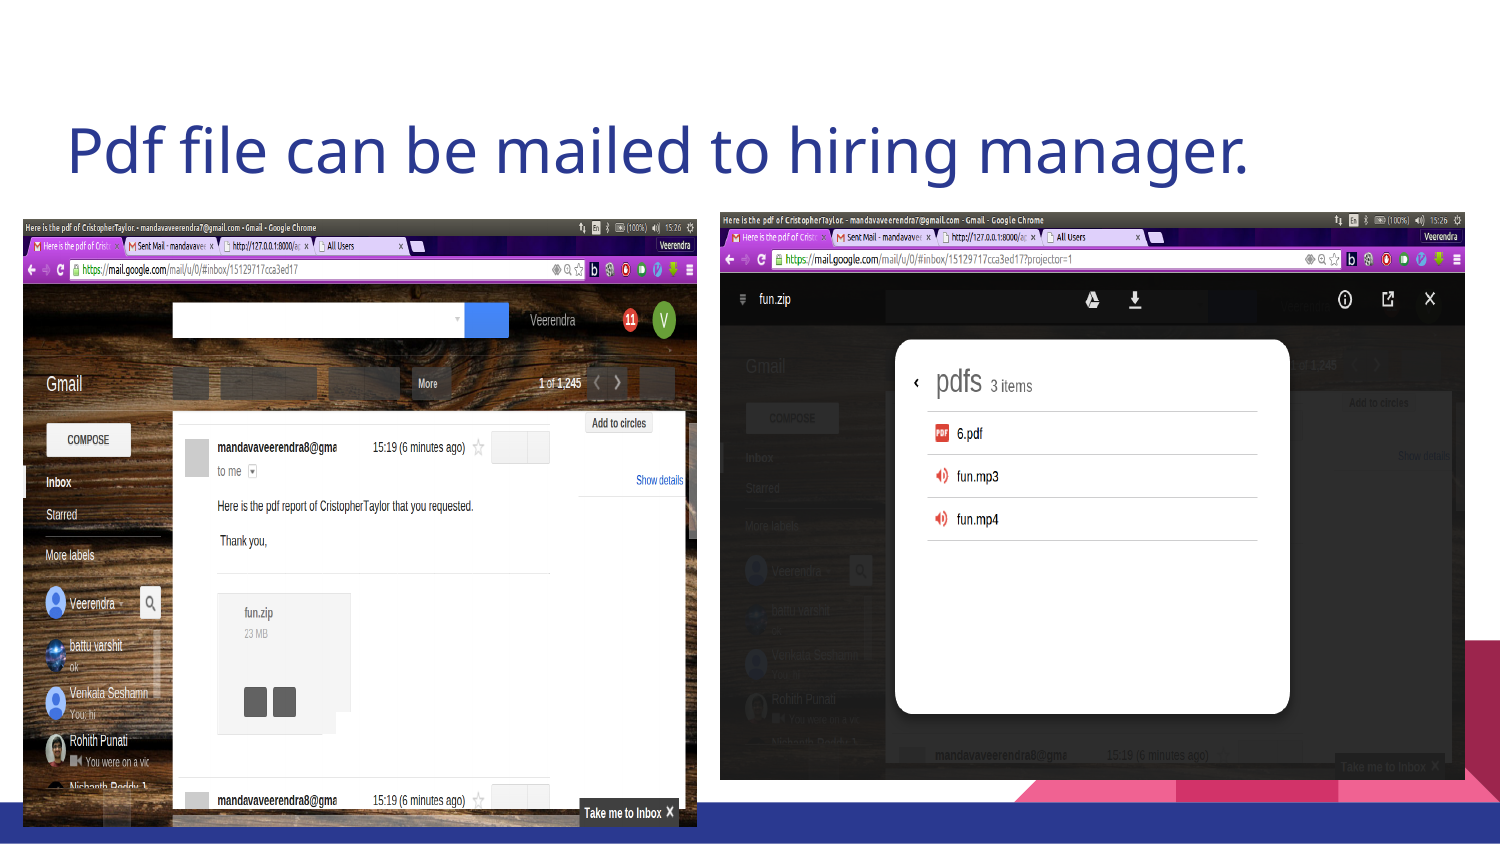

# Pdf file can be mailed to hiring manager.